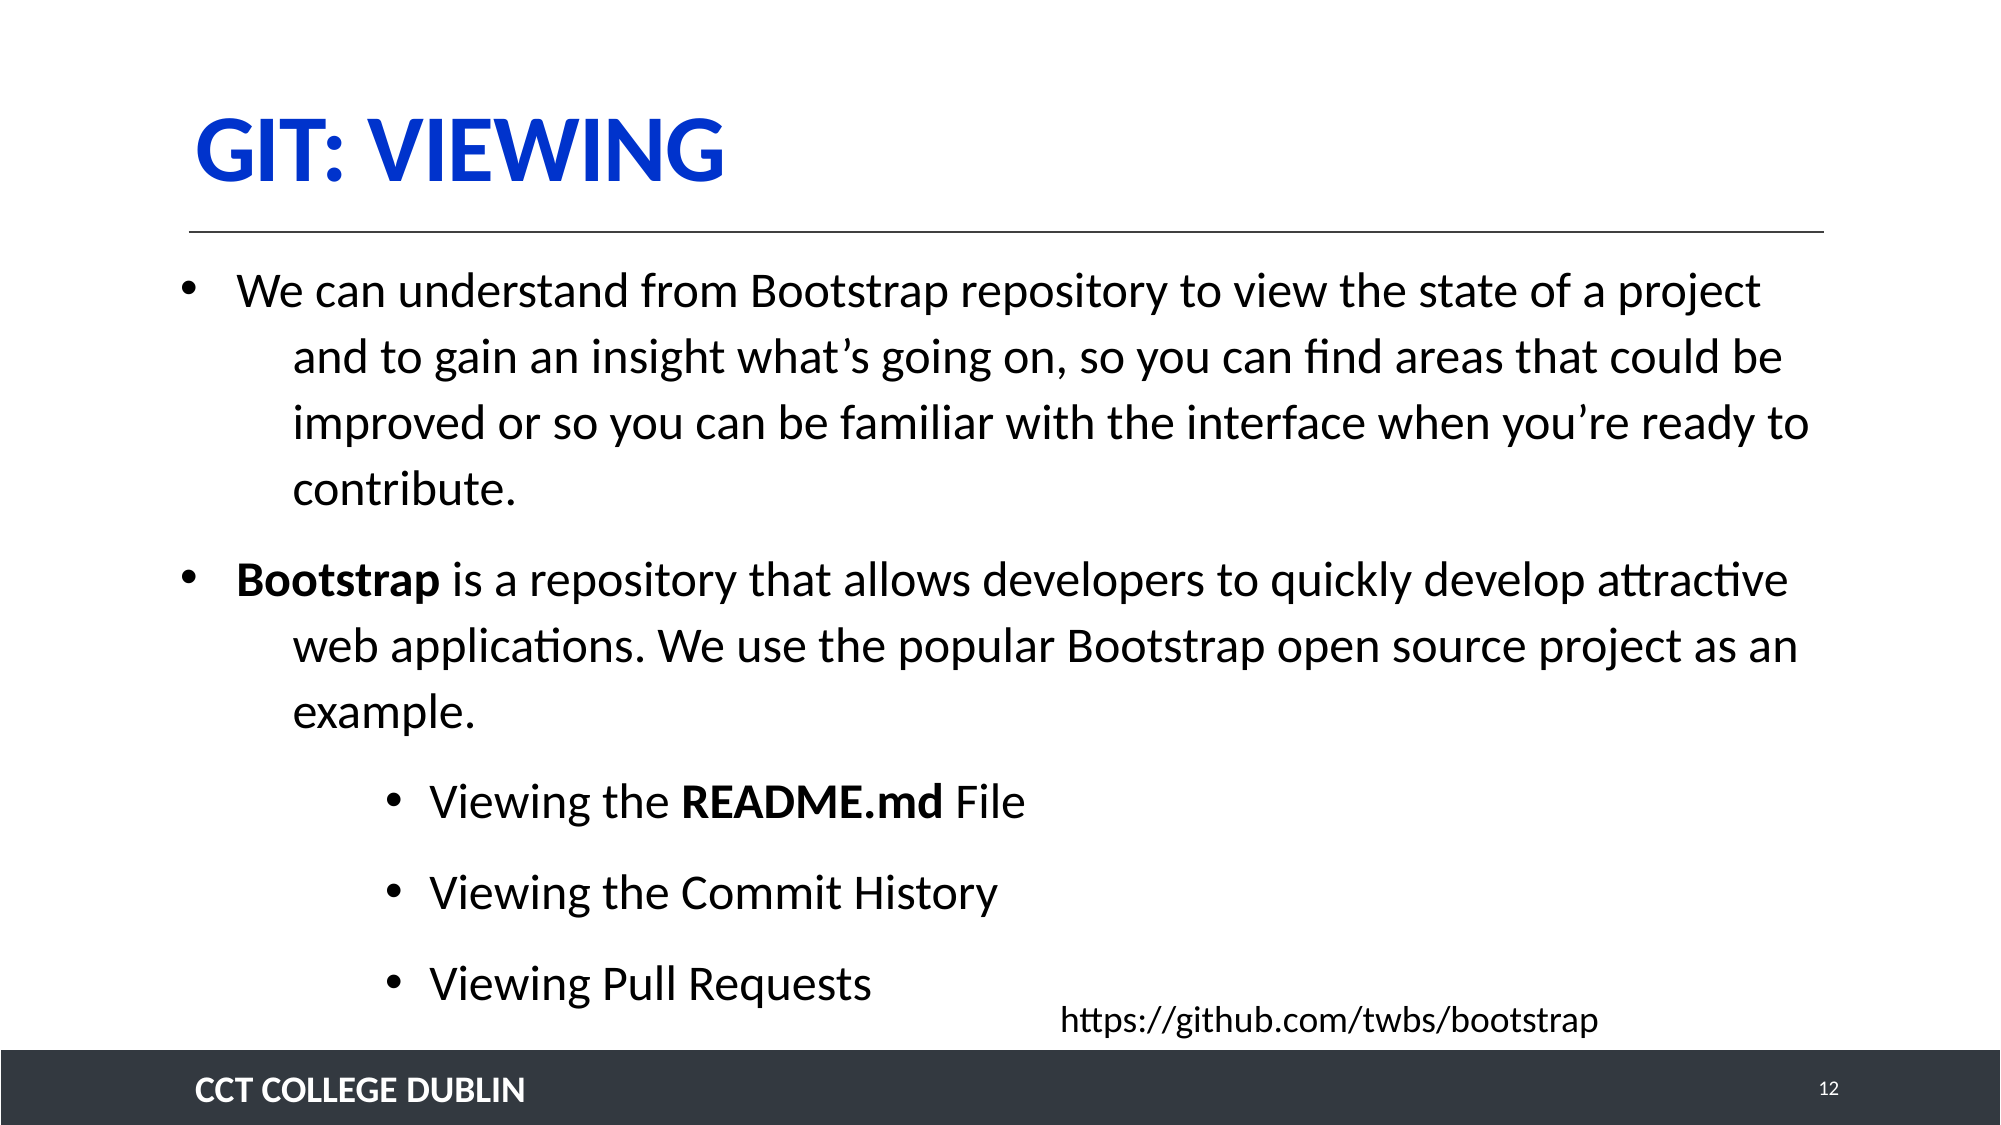

# GIT: VIEWING
We can understand from Bootstrap repository to view the state of a project and to gain an insight what’s going on, so you can find areas that could be improved or so you can be familiar with the interface when you’re ready to contribute.
Bootstrap is a repository that allows developers to quickly develop attractive web applications. We use the popular Bootstrap open source project as an example.
Viewing the README.md File
Viewing the Commit History
Viewing Pull Requests
https://github.com/twbs/bootstrap
CCT COLLEGE DUBLIN
12